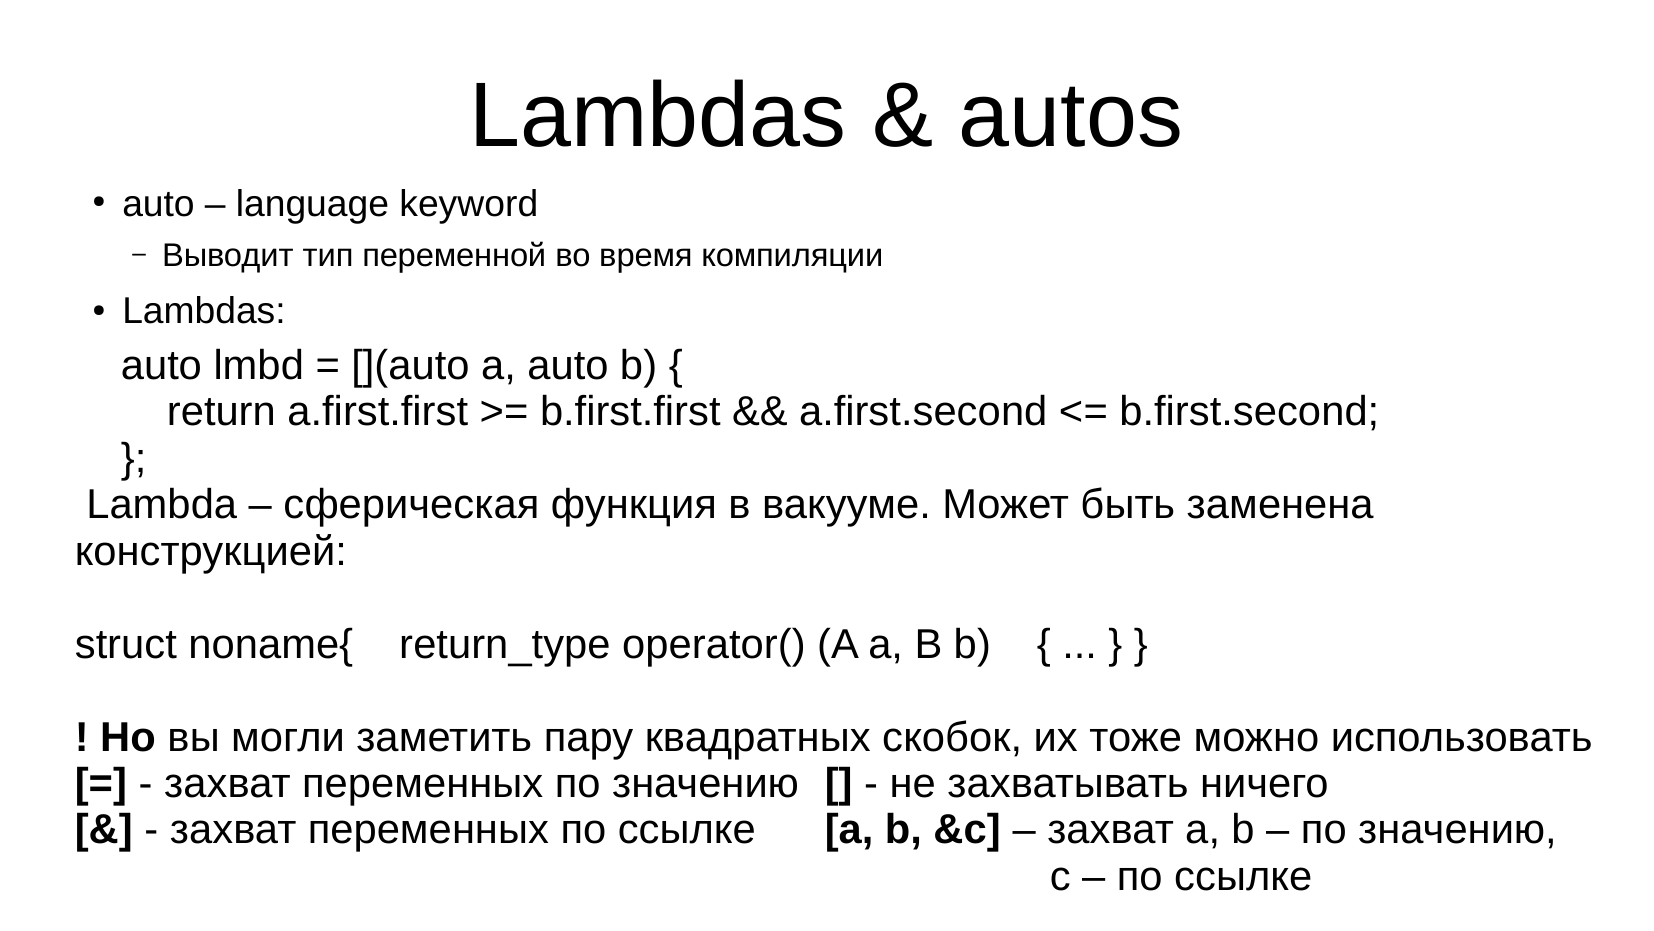

# Lambdas & autos
auto – language keyword
Выводит тип переменной во время компиляции
Lambdas:
 auto lmbd = [](auto a, auto b) {
 return a.first.first >= b.first.first && a.first.second <= b.first.second;
 };
 Lambda – сферическая функция в вакууме. Может быть заменена конструкцией:
struct noname{ return_type operator() (A a, B b) { ... } }
! Но вы могли заметить пару квадратных скобок, их тоже можно использовать
[=] - захват переменных по значению	[] - не захватывать ничего
[&] - захват переменных по ссылке	[a, b, &c] – захват a, b – по значению,
													c – по ссылке